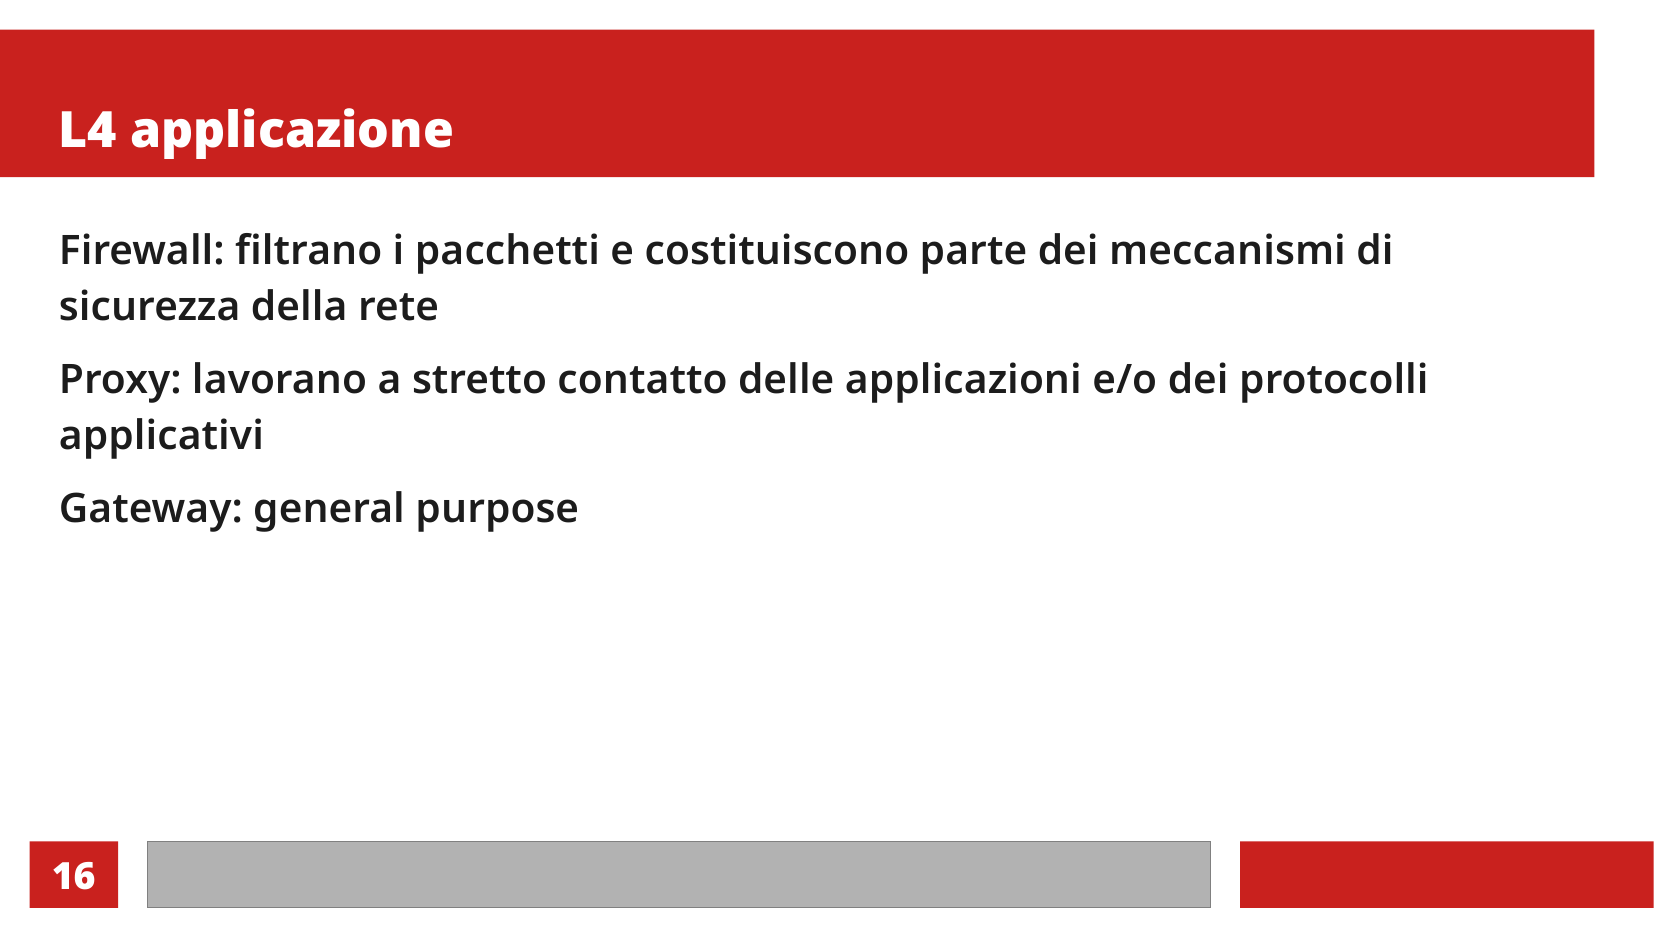

# L4 applicazione
Firewall: filtrano i pacchetti e costituiscono parte dei meccanismi di sicurezza della rete
Proxy: lavorano a stretto contatto delle applicazioni e/o dei protocolli applicativi
Gateway: general purpose
16